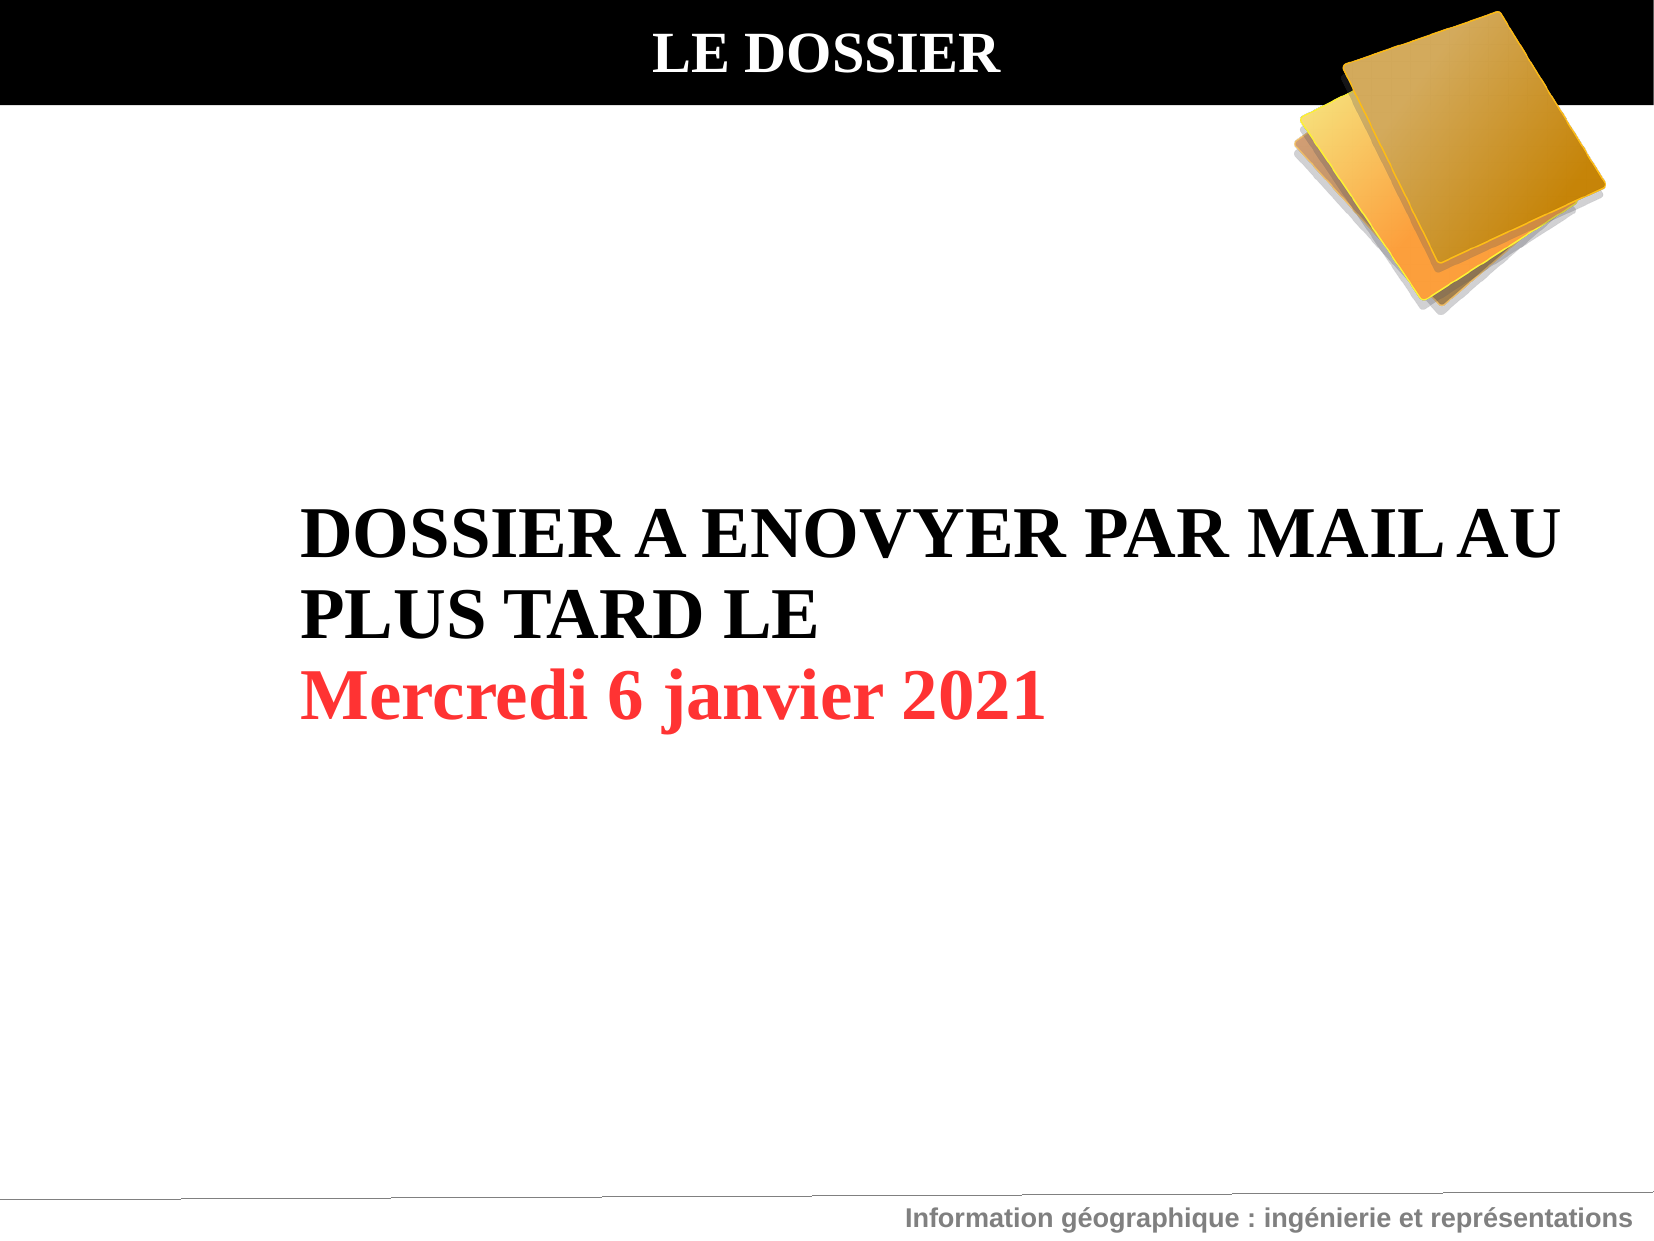

# LE DOSSIER
DOSSIER A ENOVYER PAR MAIL AU
PLUS TARD LE
Mercredi 6 janvier 2021